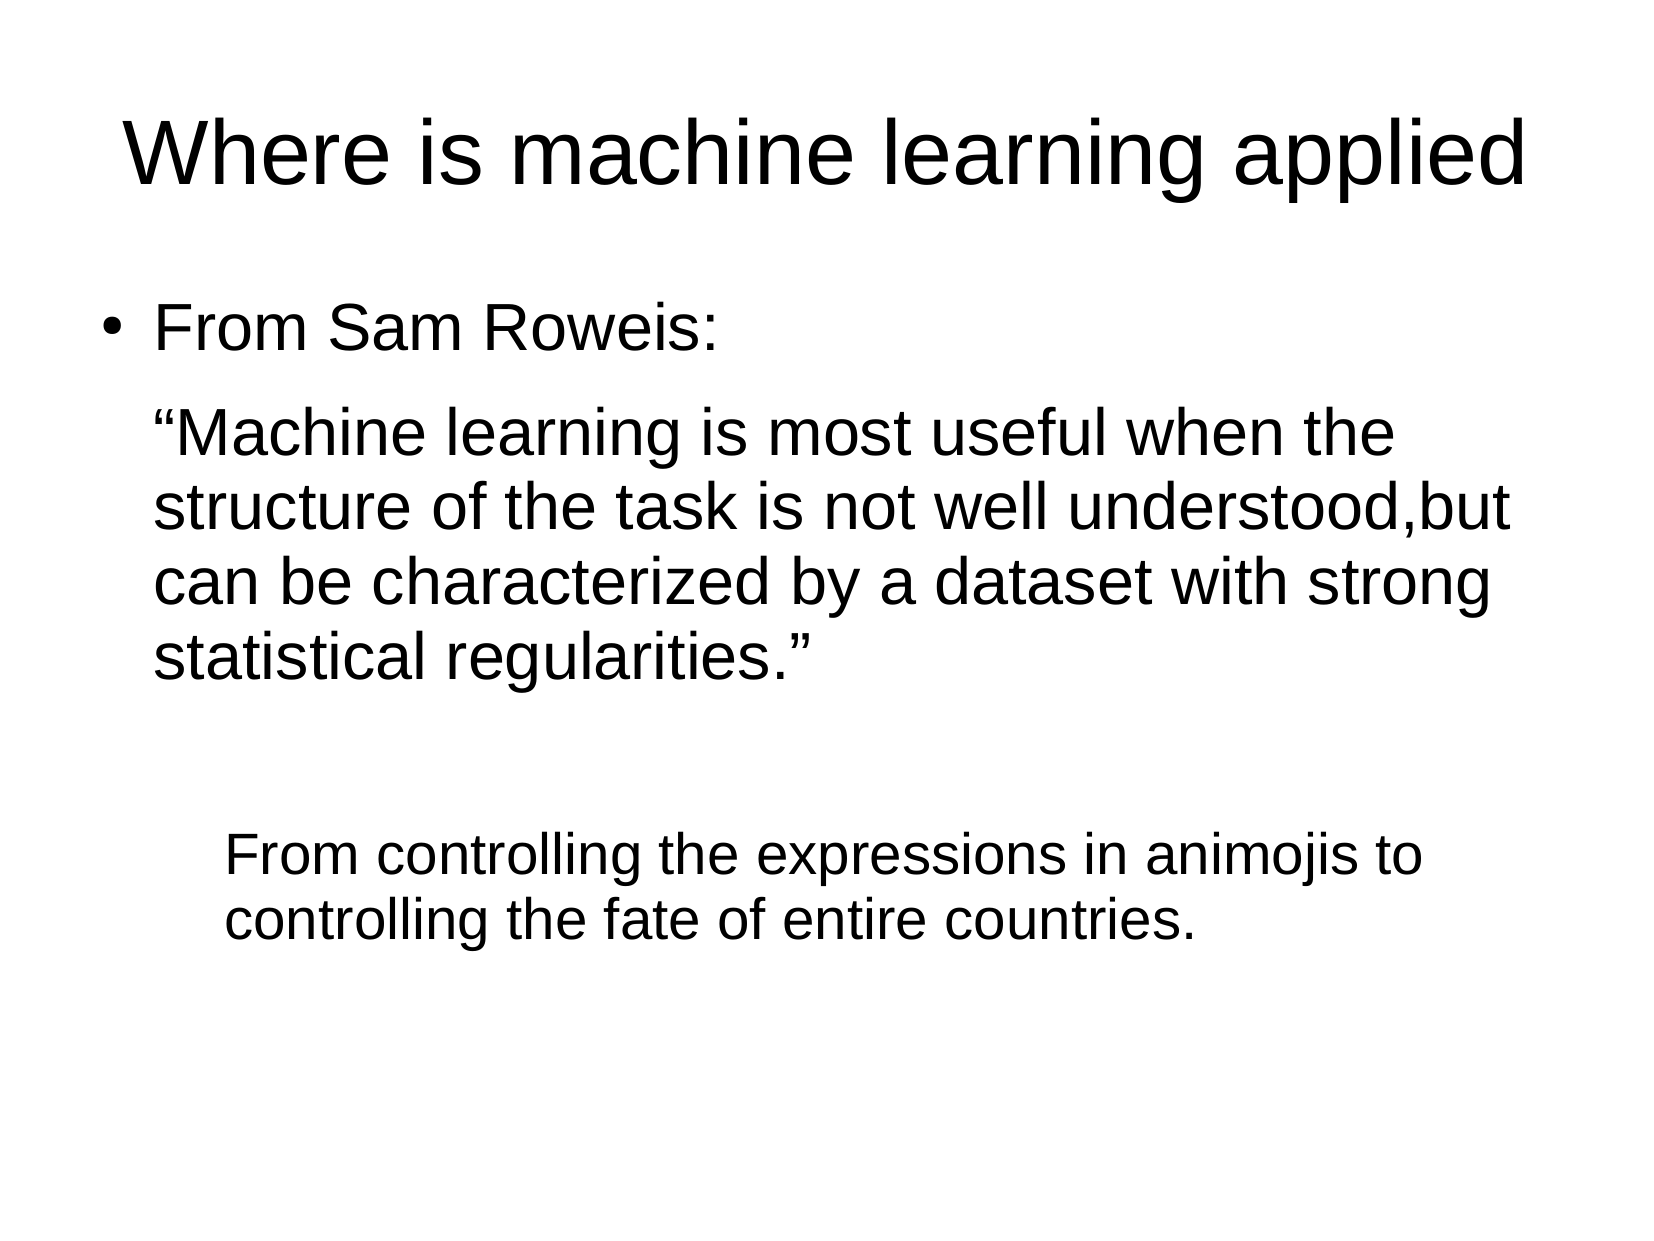

# Where is machine learning applied
From Sam Roweis:
“Machine learning is most useful when the structure of the task is not well understood,but can be characterized by a dataset with strong statistical regularities.”
From controlling the expressions in animojis to controlling the fate of entire countries.